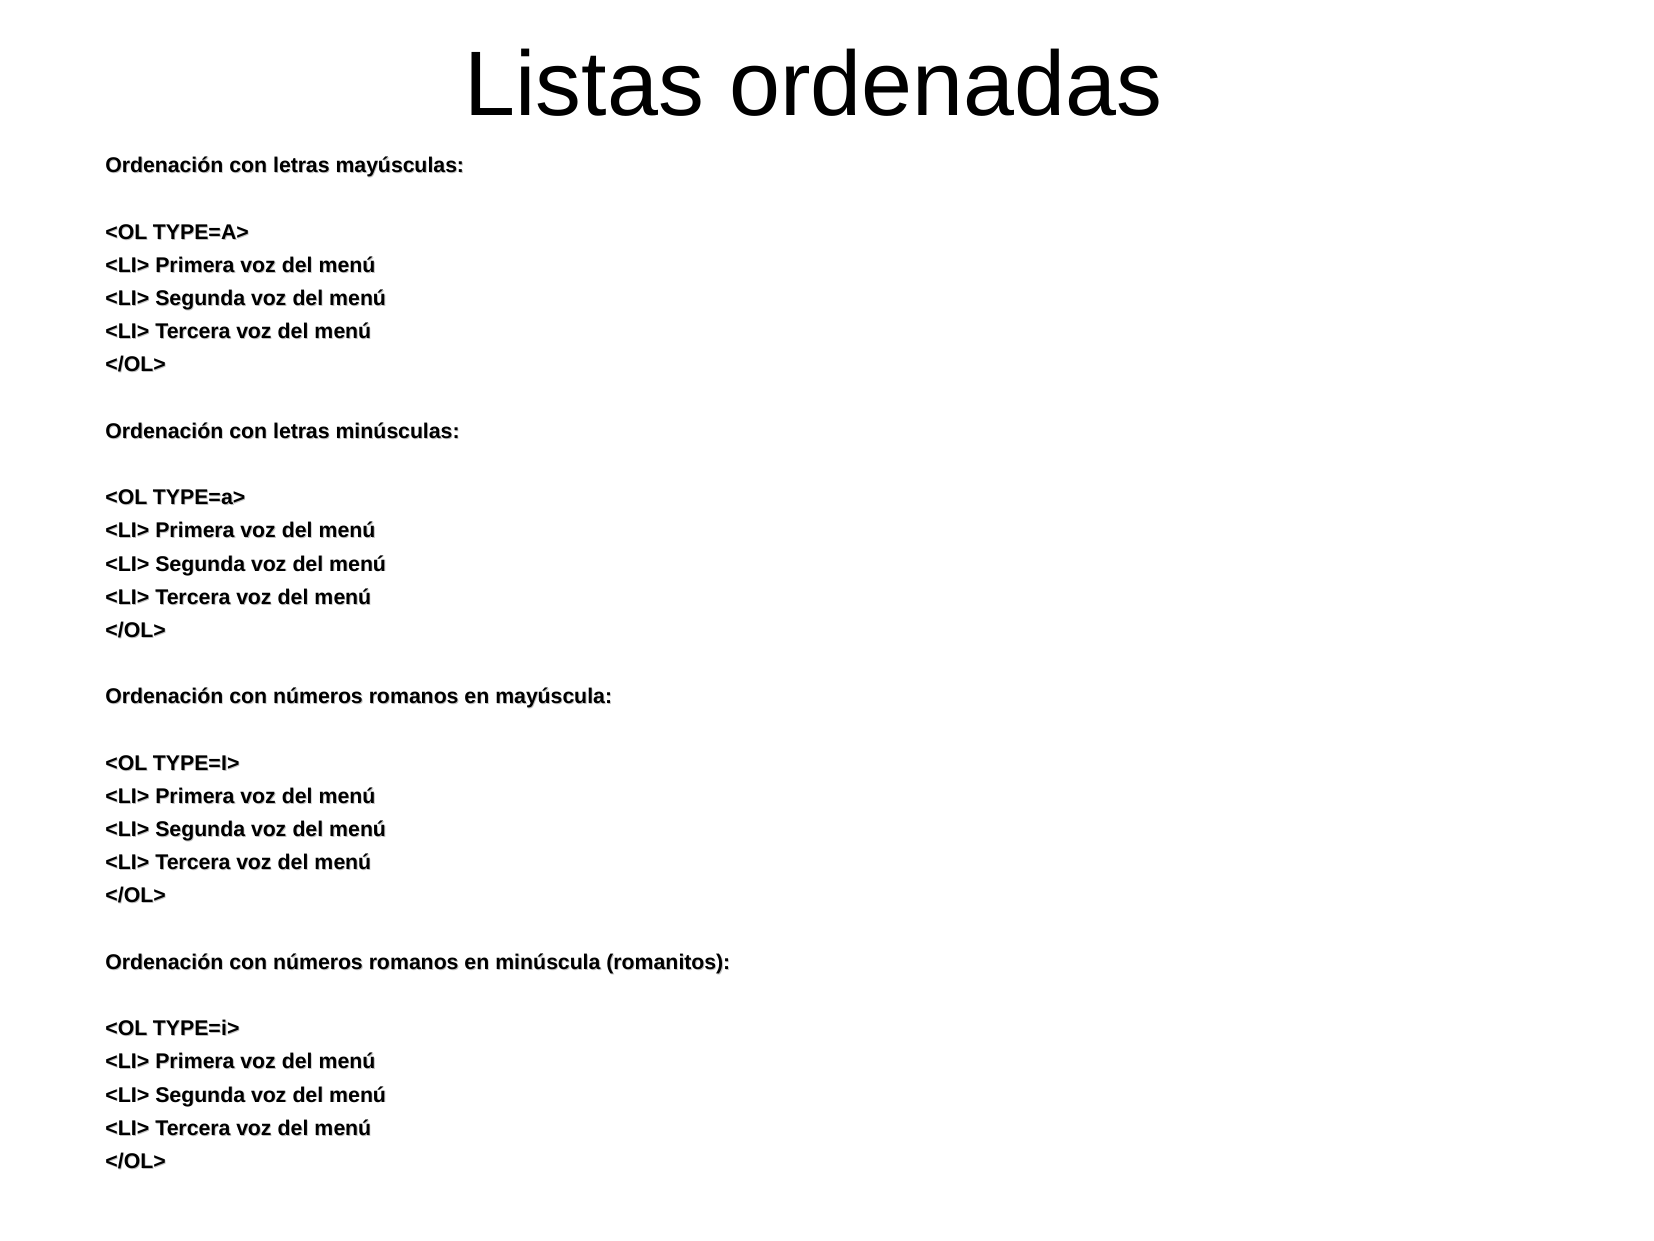

# Listas ordenadas
Ordenación con letras mayúsculas:
<OL TYPE=A>
<LI> Primera voz del menú
<LI> Segunda voz del menú
<LI> Tercera voz del menú
</OL>
Ordenación con letras minúsculas:
<OL TYPE=a>
<LI> Primera voz del menú
<LI> Segunda voz del menú
<LI> Tercera voz del menú
</OL>
Ordenación con números romanos en mayúscula:
<OL TYPE=I>
<LI> Primera voz del menú
<LI> Segunda voz del menú
<LI> Tercera voz del menú
</OL>
Ordenación con números romanos en minúscula (romanitos):
<OL TYPE=i>
<LI> Primera voz del menú
<LI> Segunda voz del menú
<LI> Tercera voz del menú
</OL>